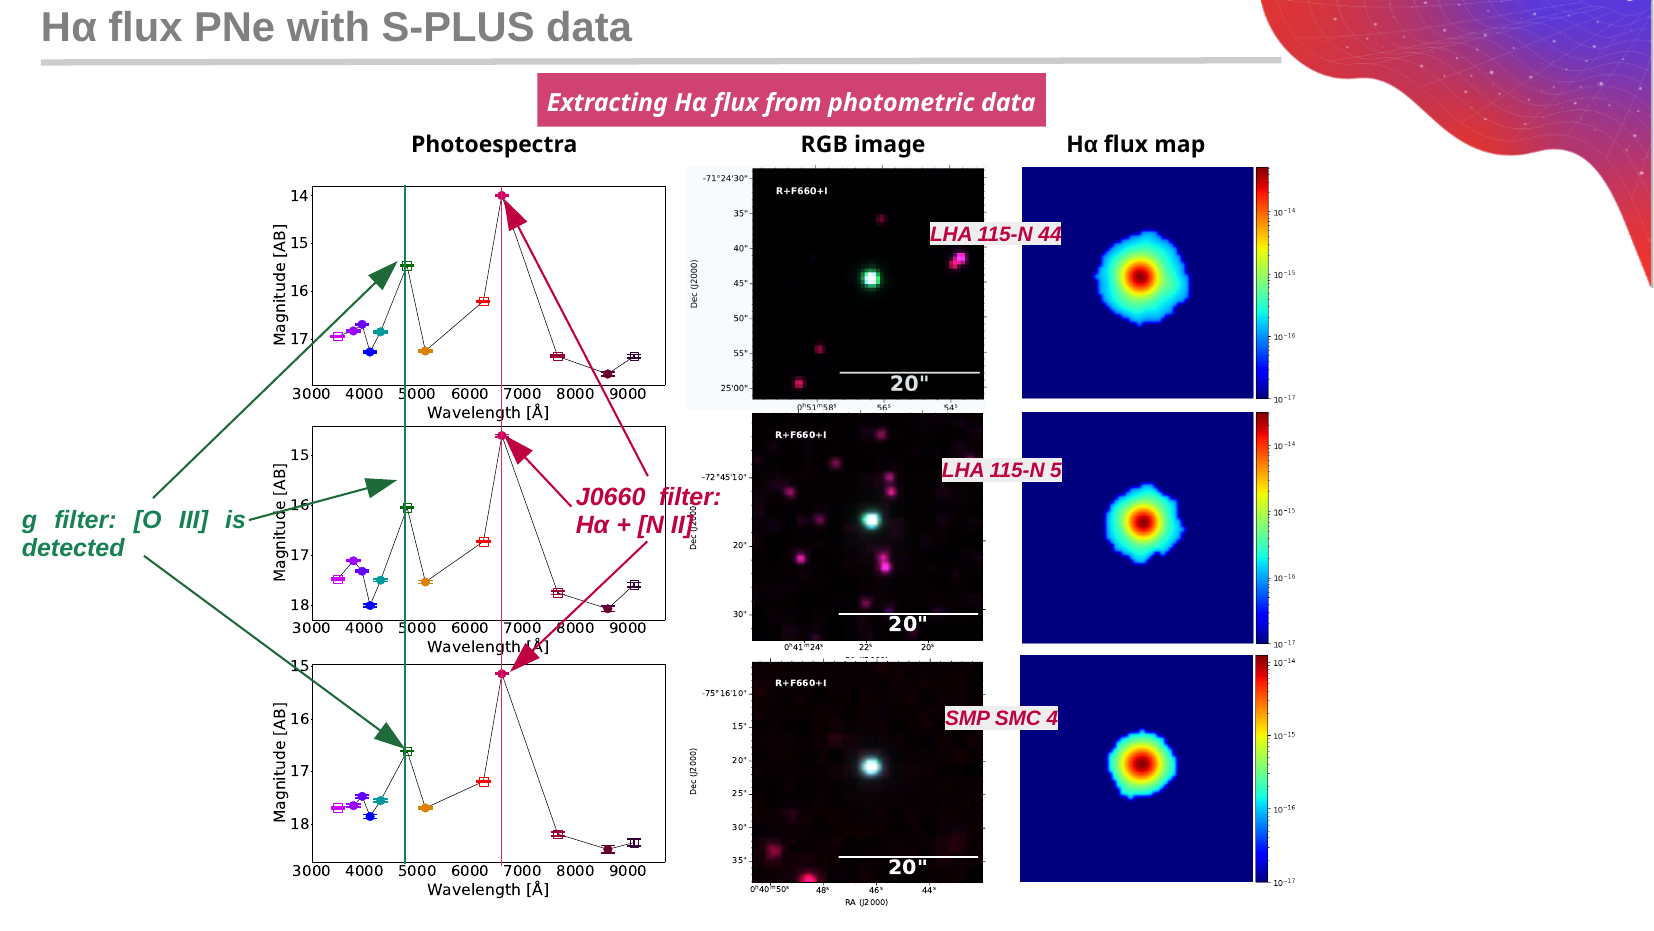

Hα flux PNe with S-PLUS data
Extracting Hα flux from photometric data
Photoespectra
RGB image
Hα flux map
LHA 115-N 44
LHA 115-N 5
J0660 filter: Hα + [N II]
g filter: [O III] is detected
SMP SMC 4
SMP SMC 4